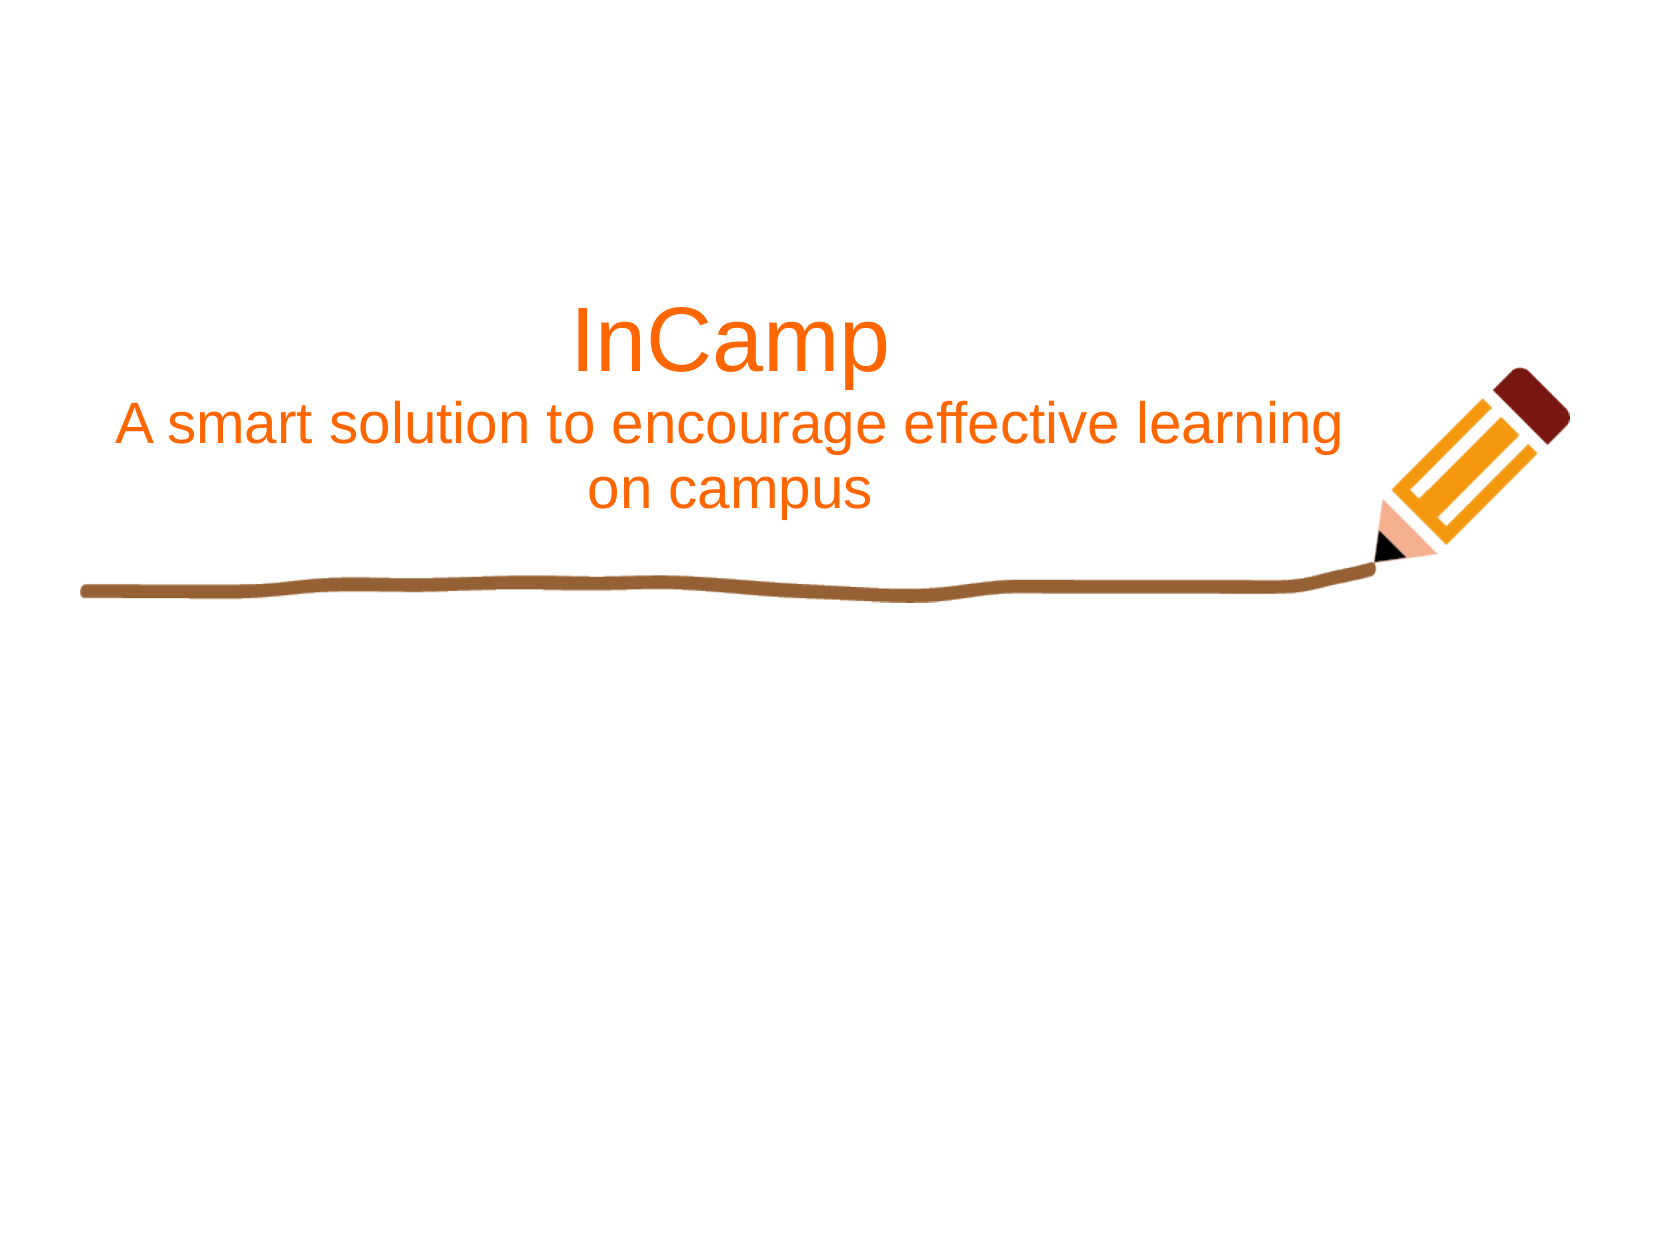

# InCamp A smart solution to encourage effective learning on campus